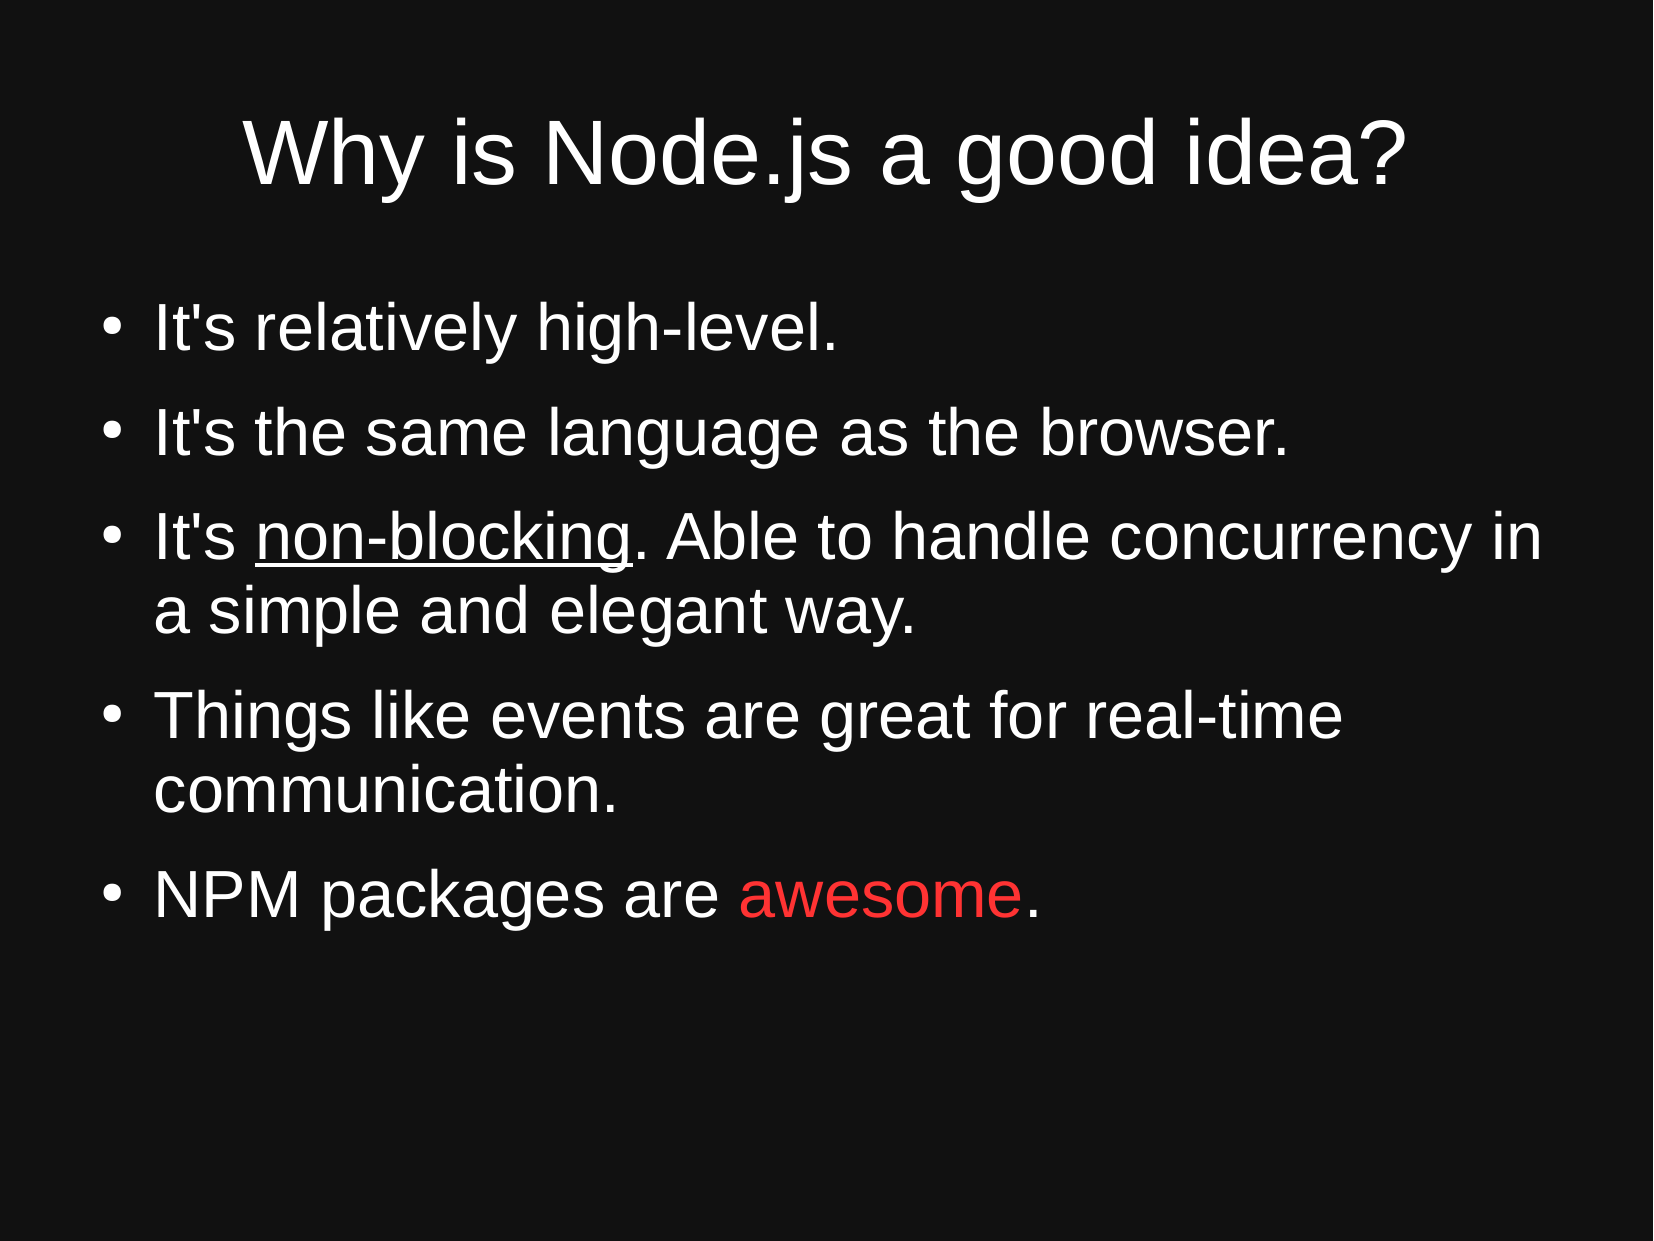

# Why is Node.js a good idea?
It's relatively high-level.
It's the same language as the browser.
It's non-blocking. Able to handle concurrency in a simple and elegant way.
Things like events are great for real-time communication.
NPM packages are awesome.